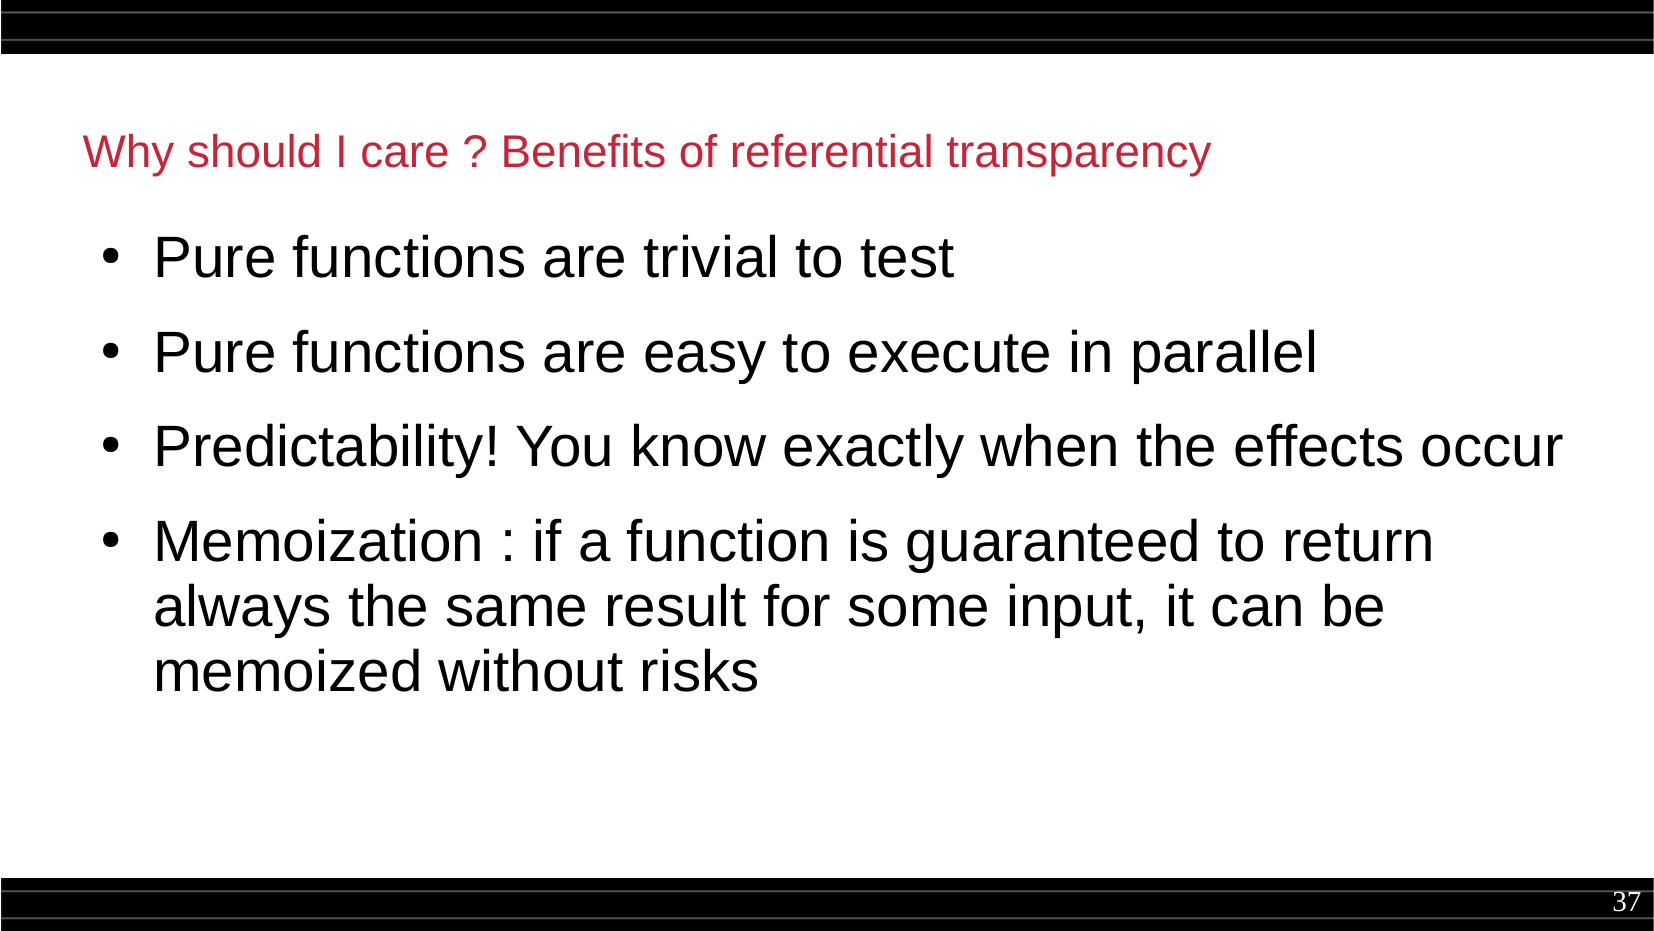

# Why should I care ? Benefits of referential transparency
Pure functions are trivial to test
Pure functions are easy to execute in parallel
Predictability! You know exactly when the effects occur
Memoization : if a function is guaranteed to return always the same result for some input, it can be memoized without risks